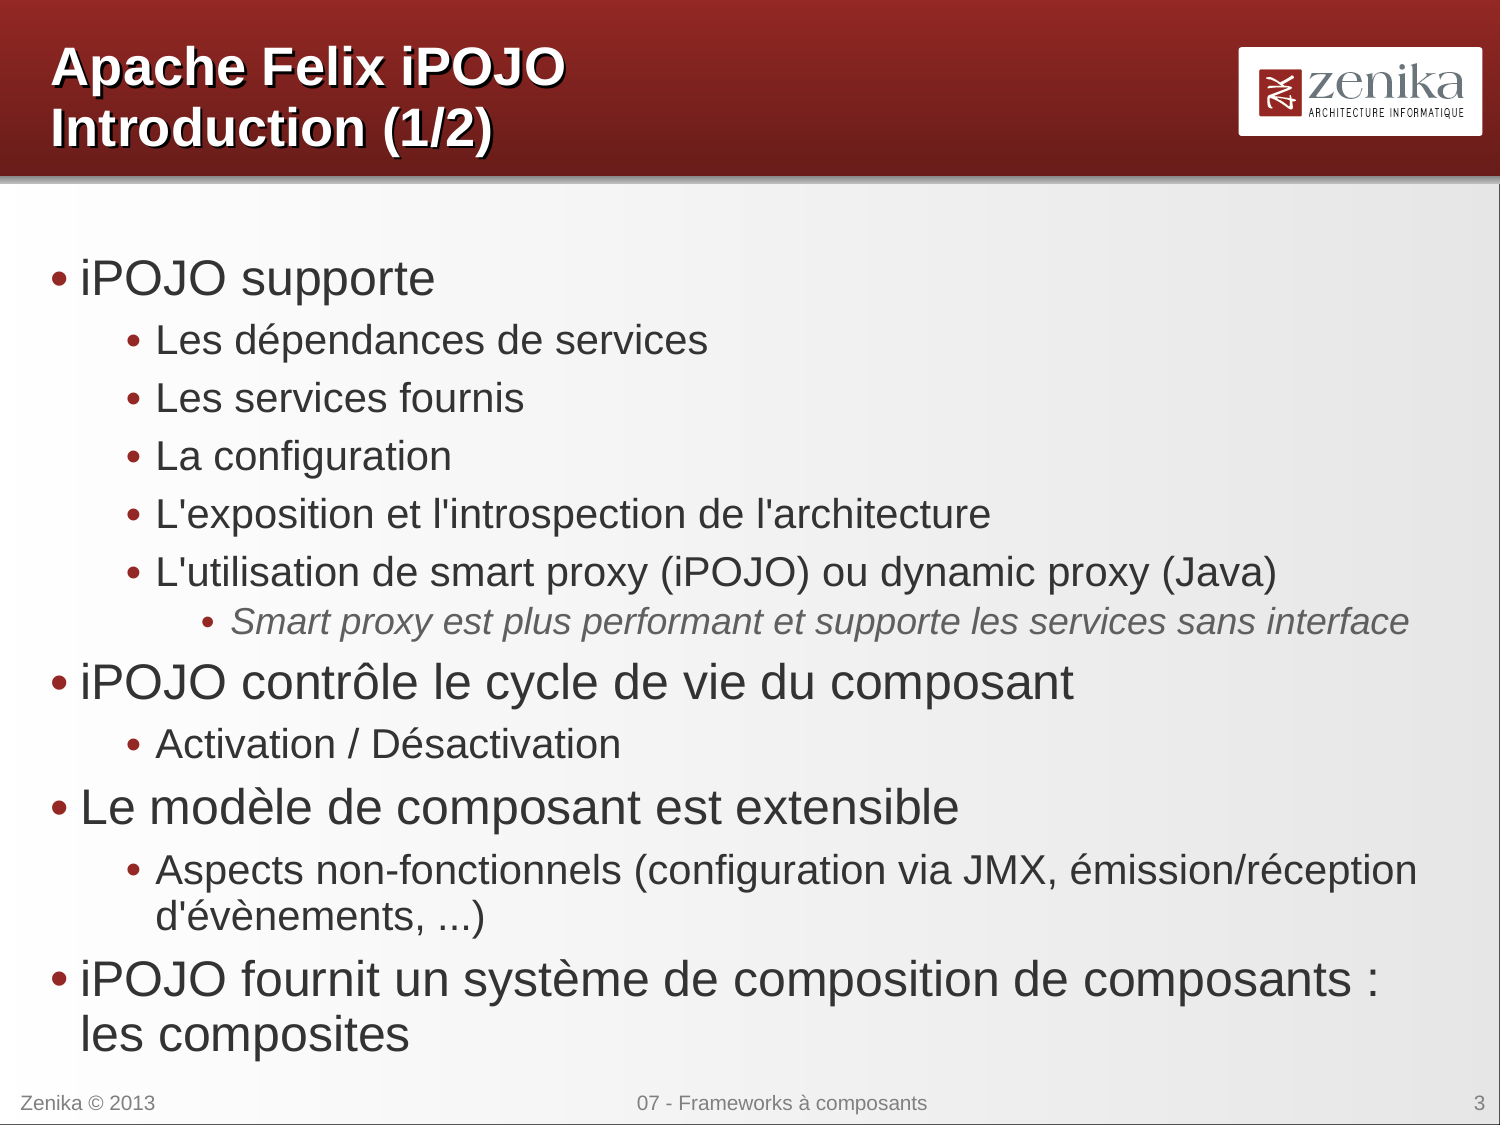

# Apache Felix iPOJO Introduction (1/2)
iPOJO supporte
Les dépendances de services
Les services fournis
La configuration
L'exposition et l'introspection de l'architecture
L'utilisation de smart proxy (iPOJO) ou dynamic proxy (Java)
Smart proxy est plus performant et supporte les services sans interface
iPOJO contrôle le cycle de vie du composant
Activation / Désactivation
Le modèle de composant est extensible
Aspects non-fonctionnels (configuration via JMX, émission/réception d'évènements, ...)
iPOJO fournit un système de composition de composants : les composites